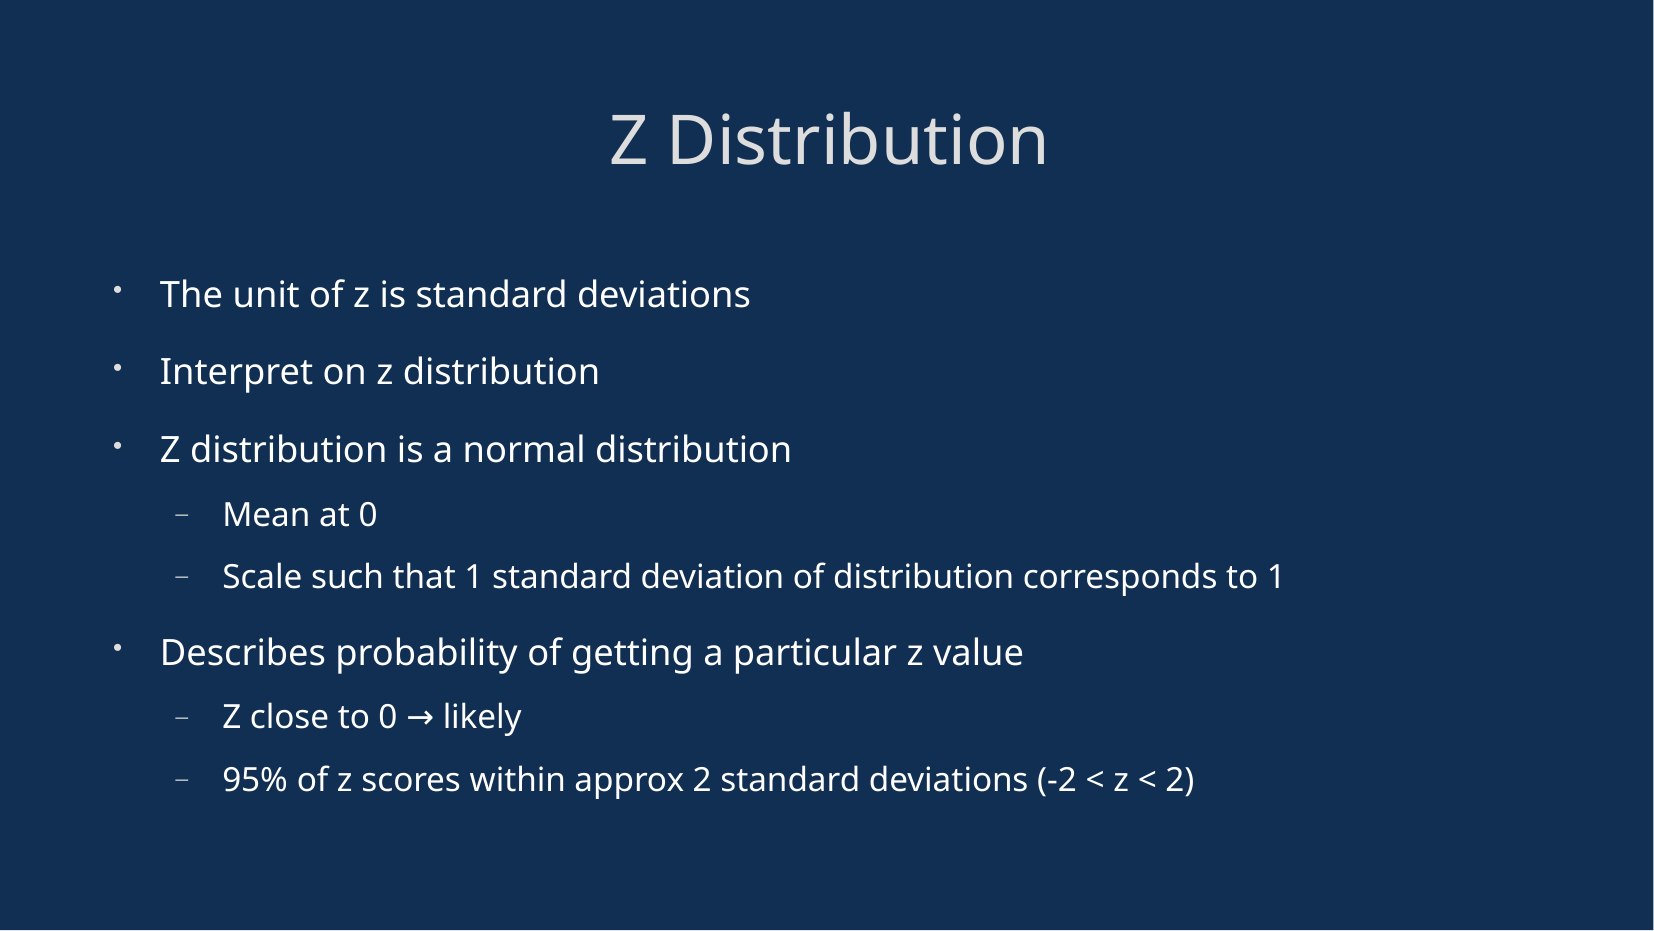

# Z Distribution
The unit of z is standard deviations
Interpret on z distribution
Z distribution is a normal distribution
Mean at 0
Scale such that 1 standard deviation of distribution corresponds to 1
Describes probability of getting a particular z value
Z close to 0 → likely
95% of z scores within approx 2 standard deviations (-2 < z < 2)